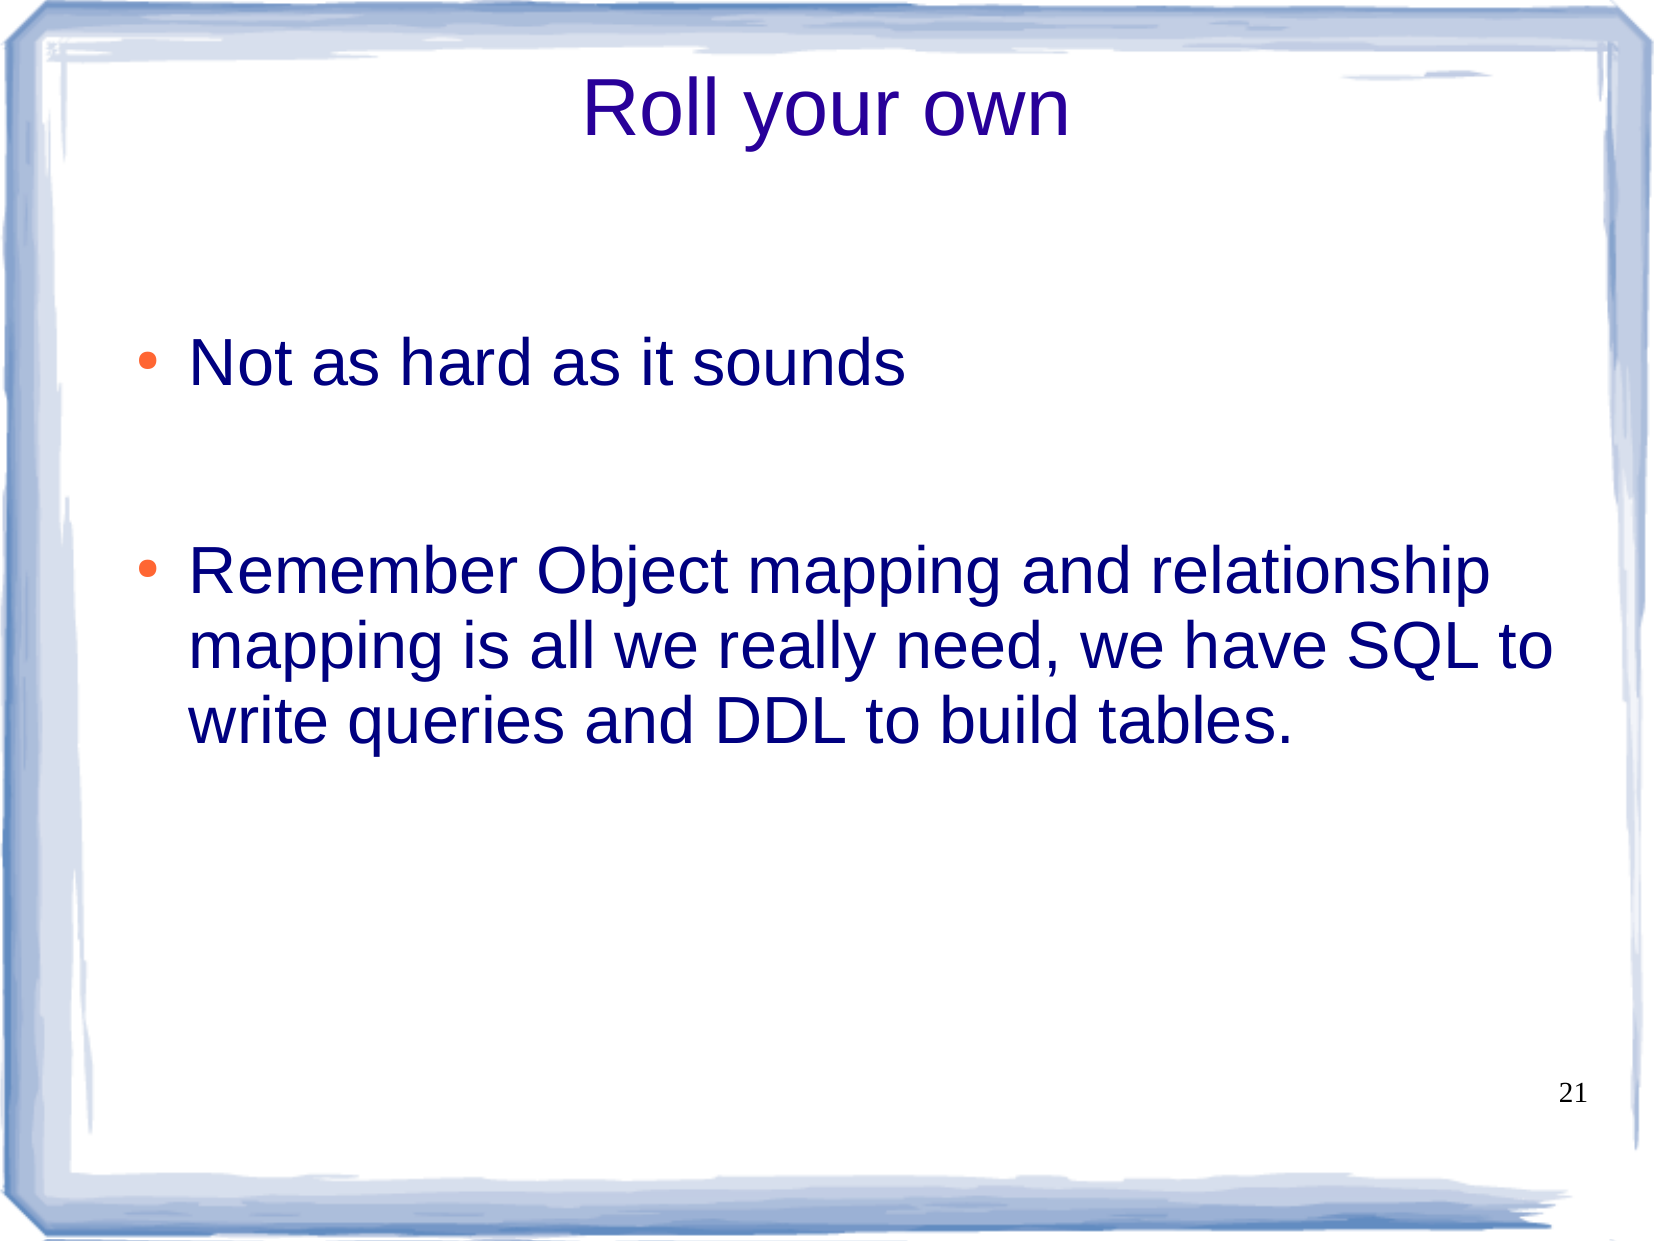

# Roll your own
Not as hard as it sounds
Remember Object mapping and relationship mapping is all we really need, we have SQL to write queries and DDL to build tables.
21